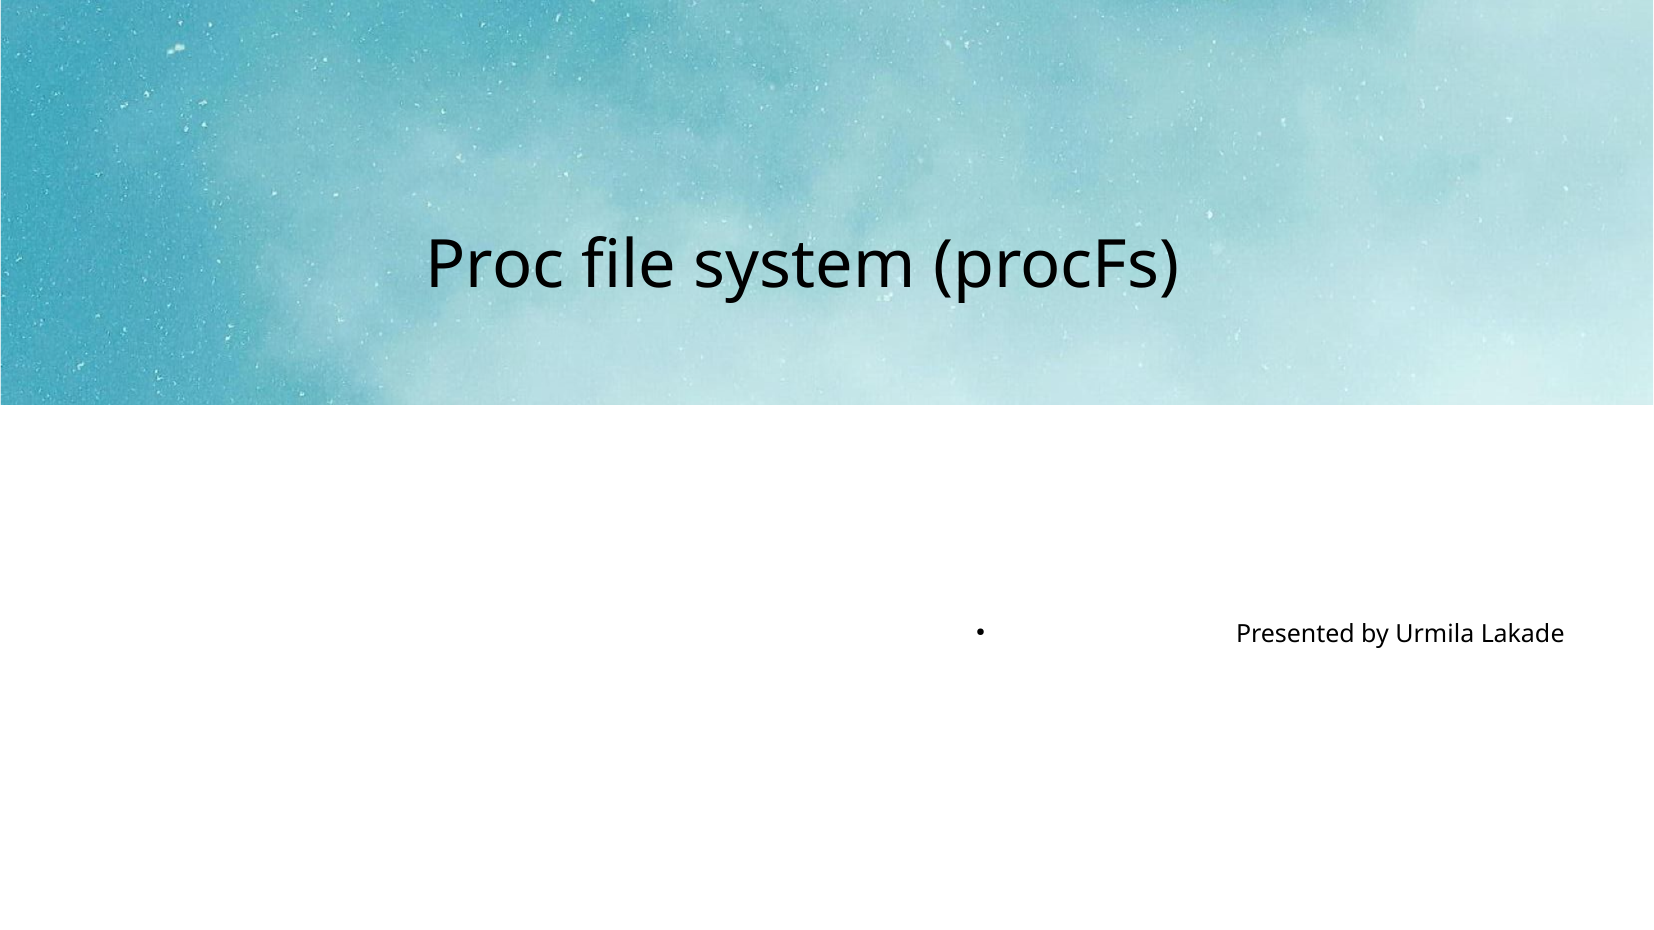

# Proc file system (procFs)
Presented by Urmila Lakade